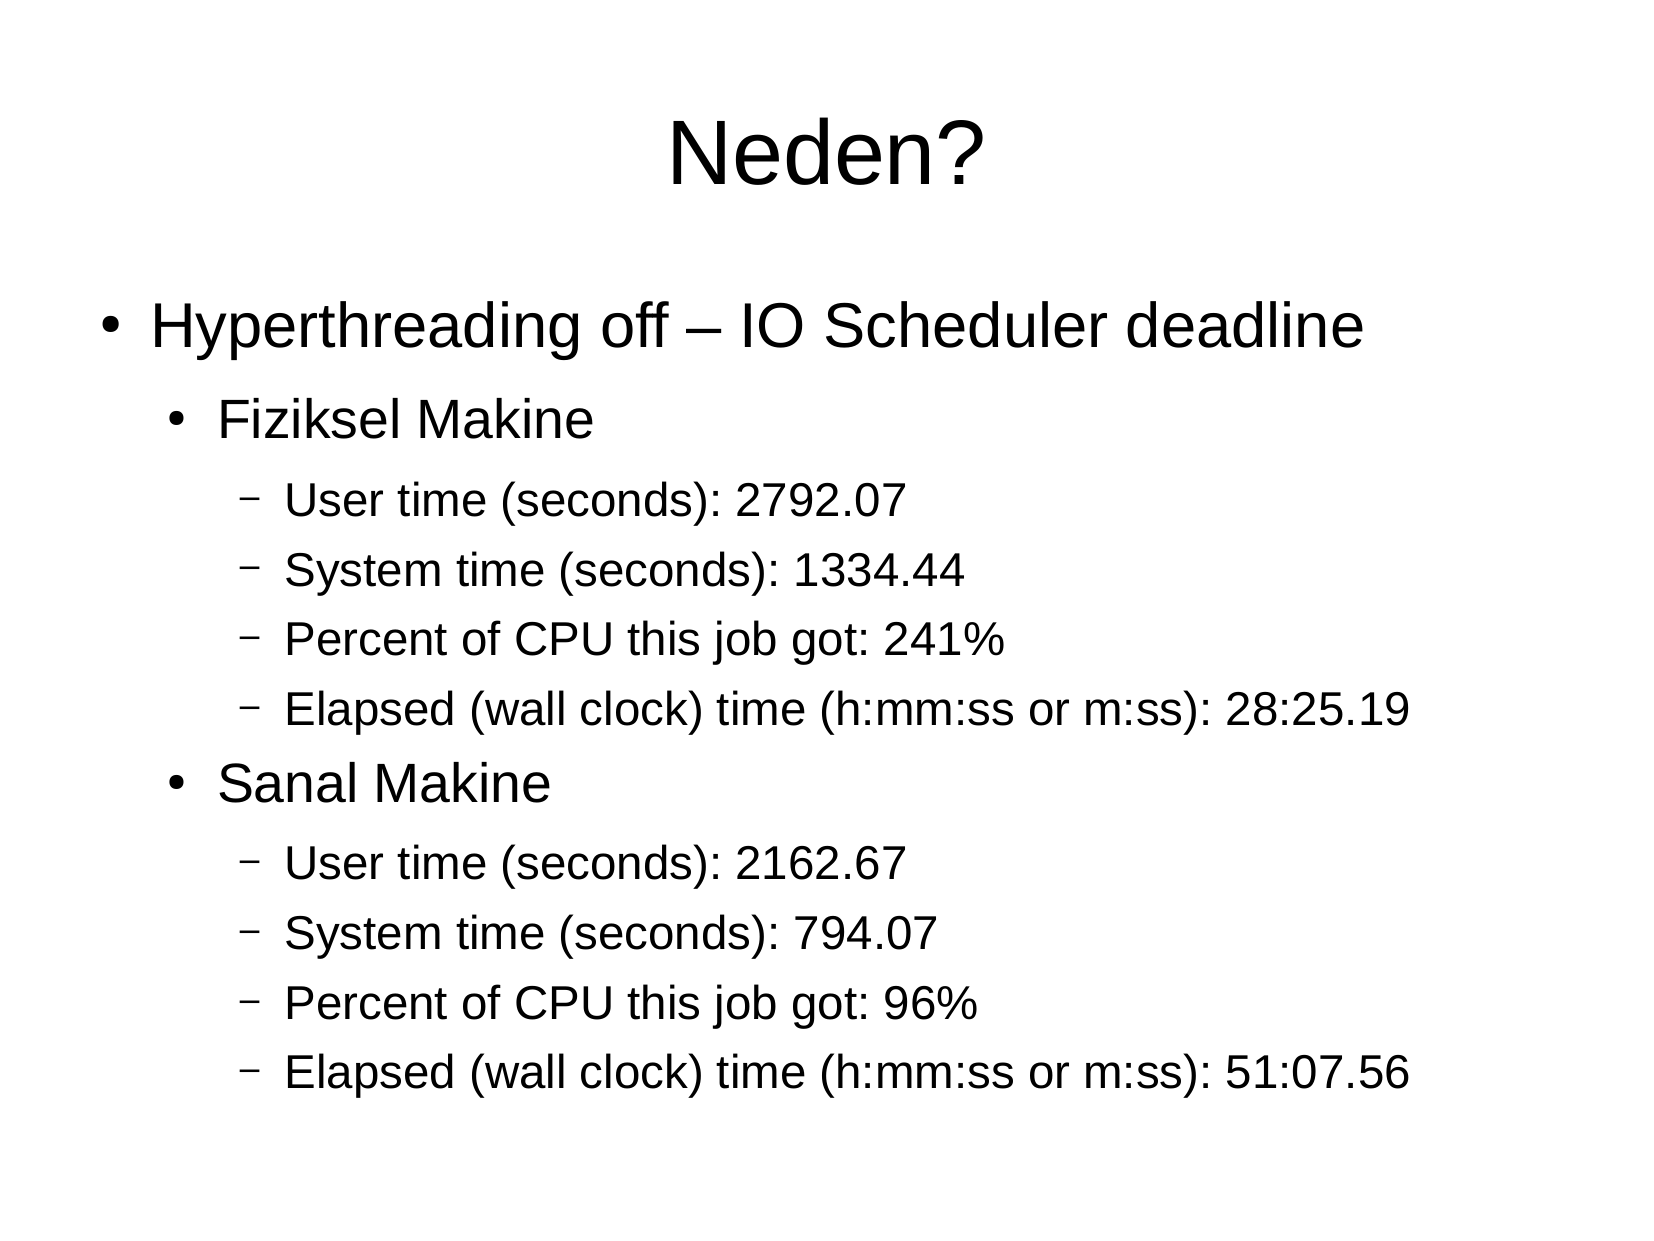

# Neden?
Hyperthreading off – IO Scheduler deadline
Fiziksel Makine
User time (seconds): 2792.07
System time (seconds): 1334.44
Percent of CPU this job got: 241%
Elapsed (wall clock) time (h:mm:ss or m:ss): 28:25.19
Sanal Makine
User time (seconds): 2162.67
System time (seconds): 794.07
Percent of CPU this job got: 96%
Elapsed (wall clock) time (h:mm:ss or m:ss): 51:07.56